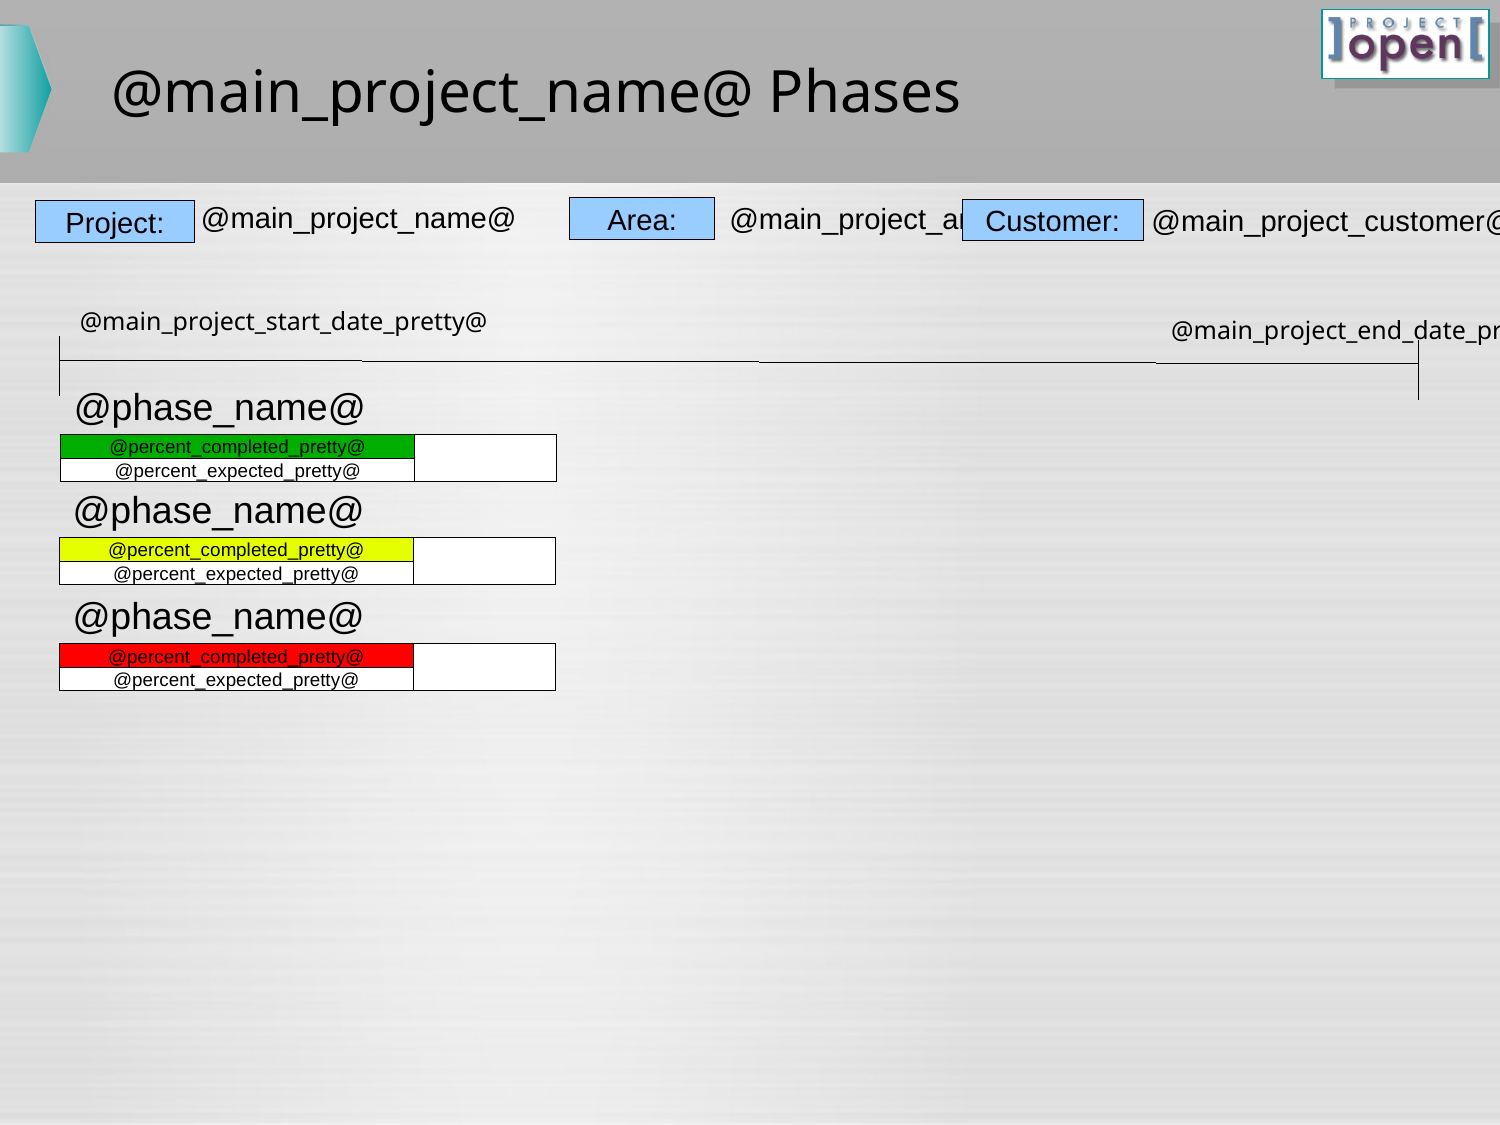

# @main_project_name@ Phases
@main_project_name@
@main_project_area@
@main_project_customer@
Area:
Customer:
Project:
@main_project_start_date_pretty@
@main_project_end_date_pretty@
@phase_name@
@percent_completed_pretty@
@percent_expected_pretty@
@phase_name@
@percent_completed_pretty@
@percent_expected_pretty@
@phase_name@
@percent_completed_pretty@
@percent_expected_pretty@